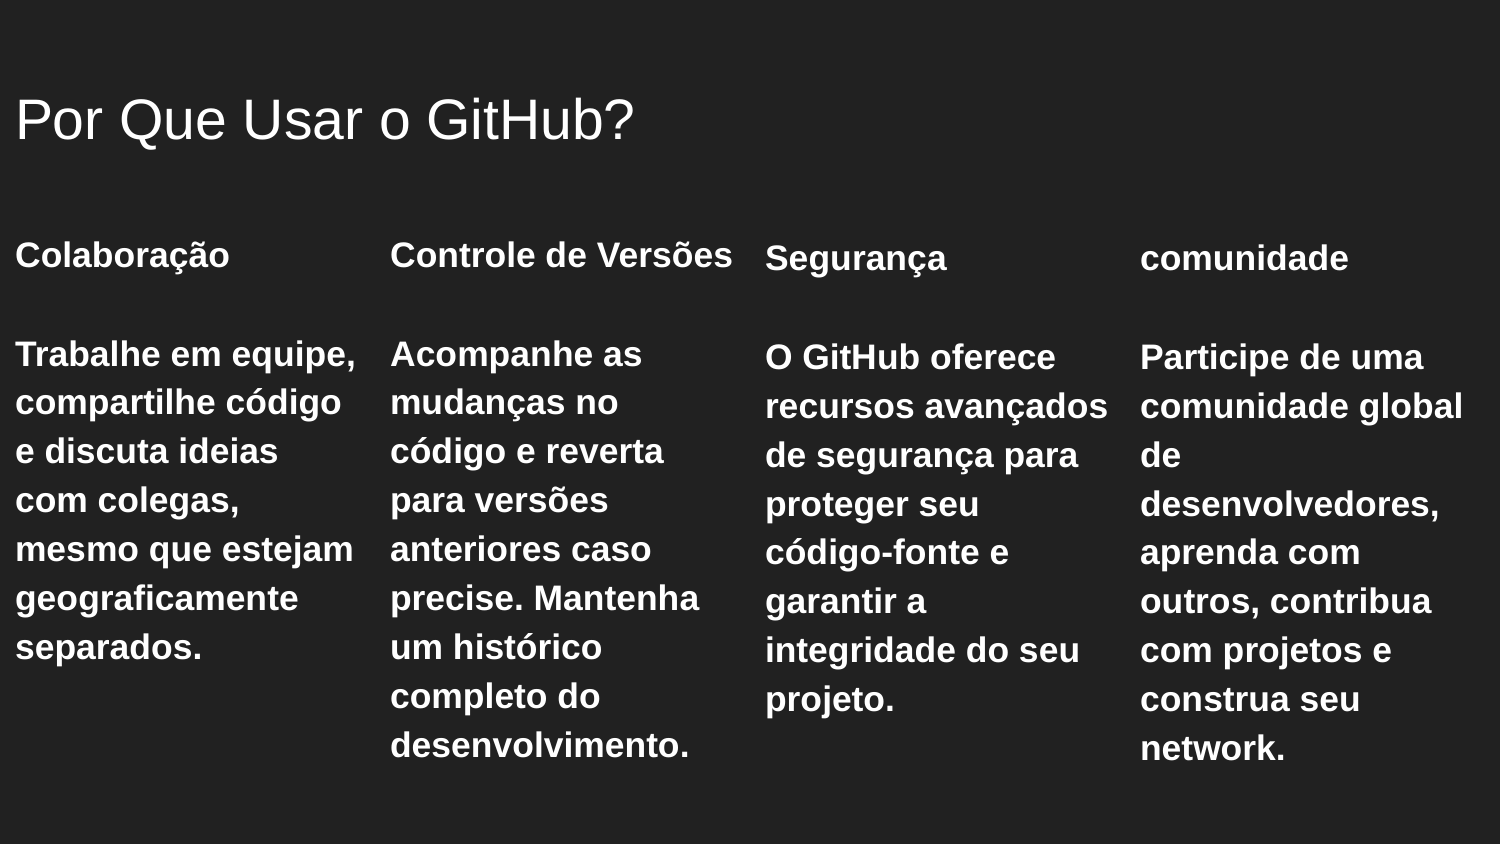

# Por Que Usar o GitHub?
Colaboração
Trabalhe em equipe, compartilhe código e discuta ideias com colegas, mesmo que estejam geograficamente separados.
Controle de Versões
Acompanhe as mudanças no código e reverta para versões anteriores caso precise. Mantenha um histórico completo do desenvolvimento.
Segurança
O GitHub oferece recursos avançados de segurança para proteger seu código-fonte e garantir a integridade do seu projeto.
comunidade
Participe de uma comunidade global de desenvolvedores, aprenda com outros, contribua com projetos e construa seu network.